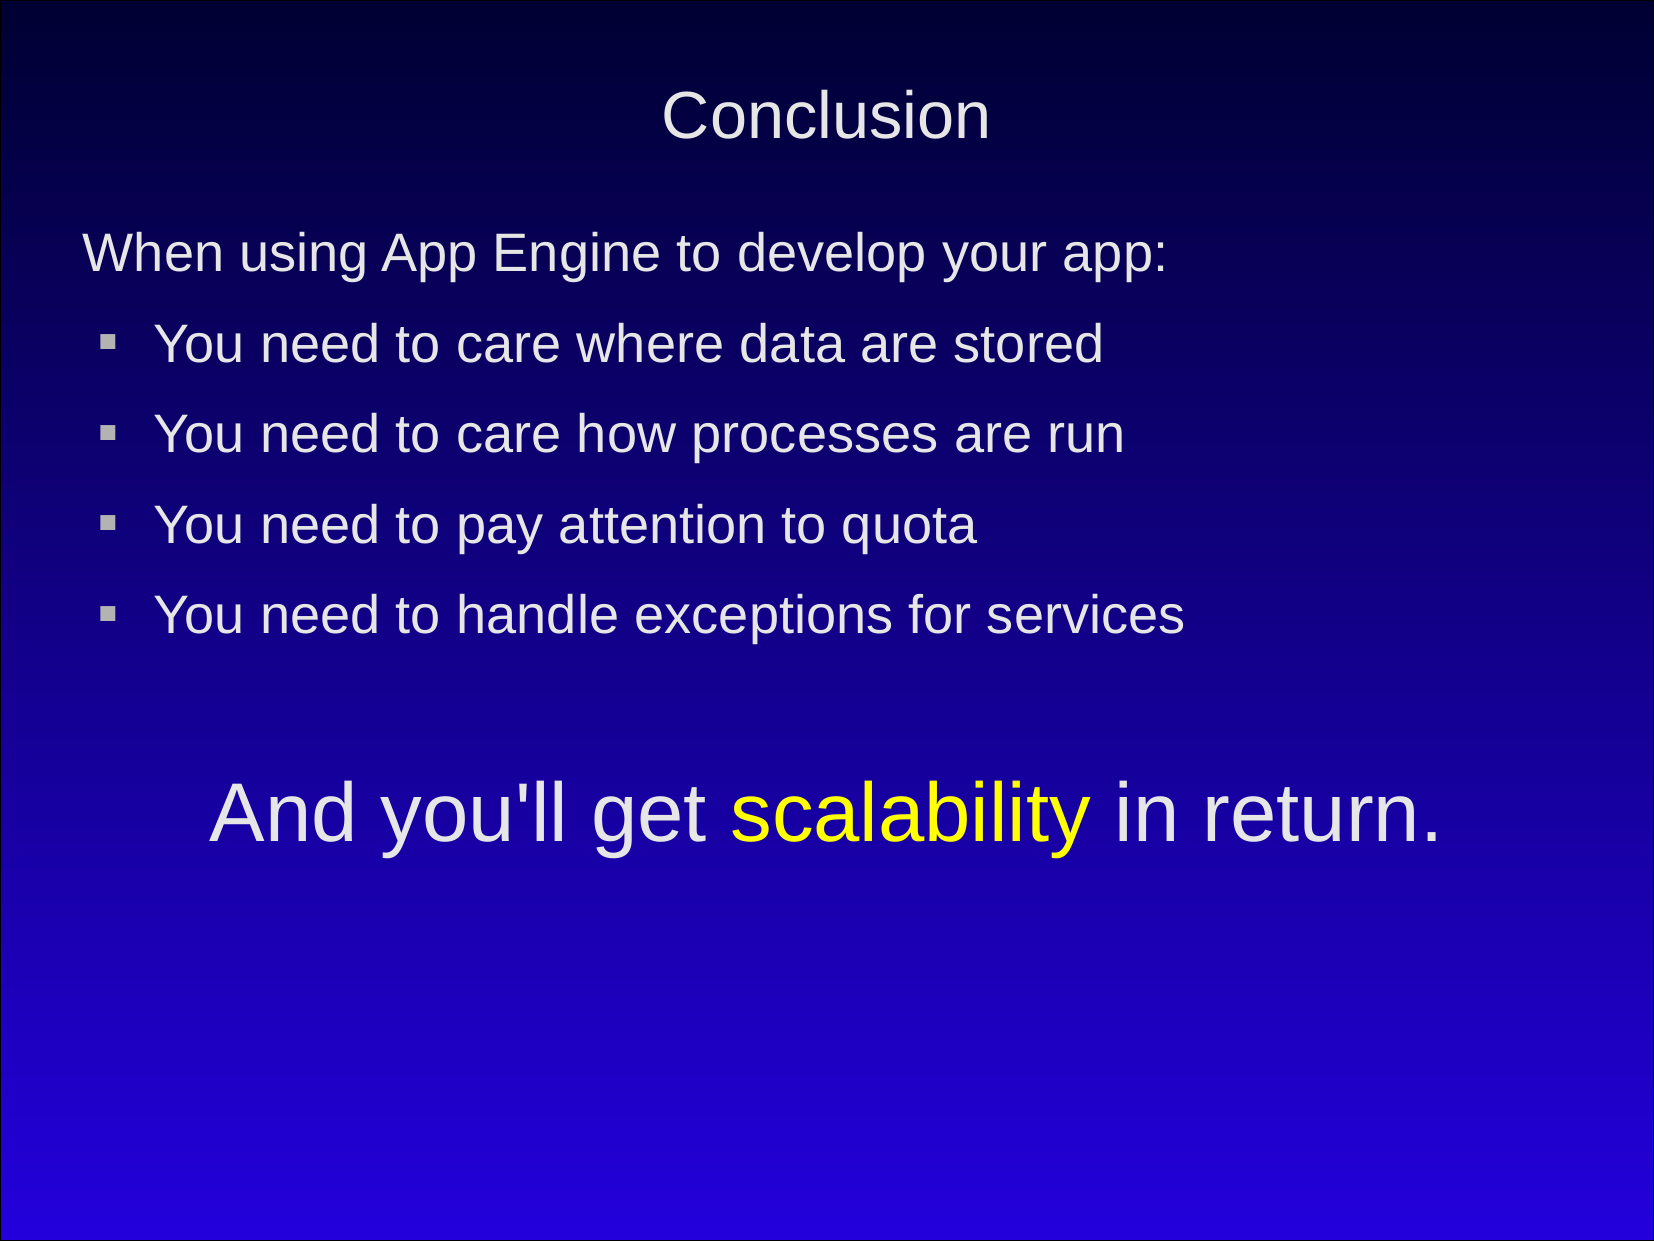

# Conclusion
When using App Engine to develop your app:
You need to care where data are stored
You need to care how processes are run
You need to pay attention to quota
You need to handle exceptions for services
And you'll get scalability in return.